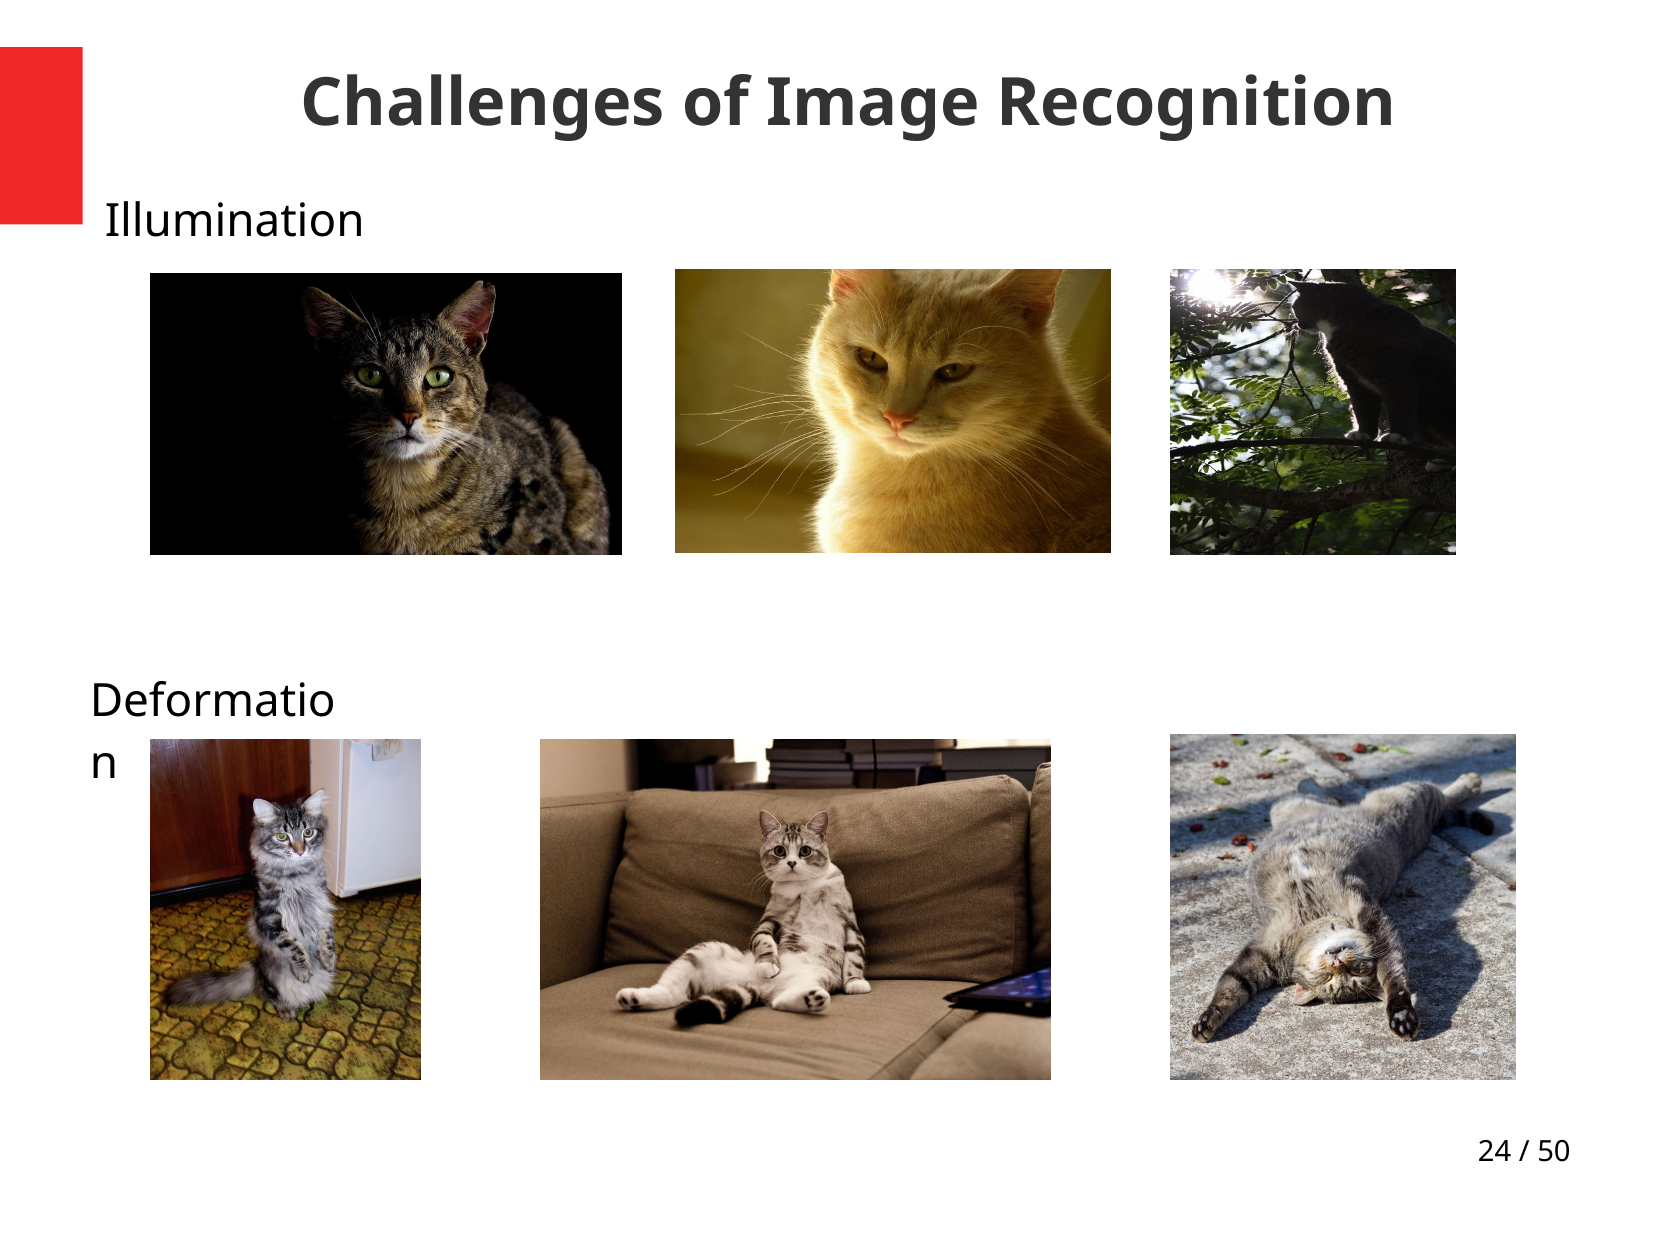

# Challenges of Image Recognition
Illumination
Deformation
24